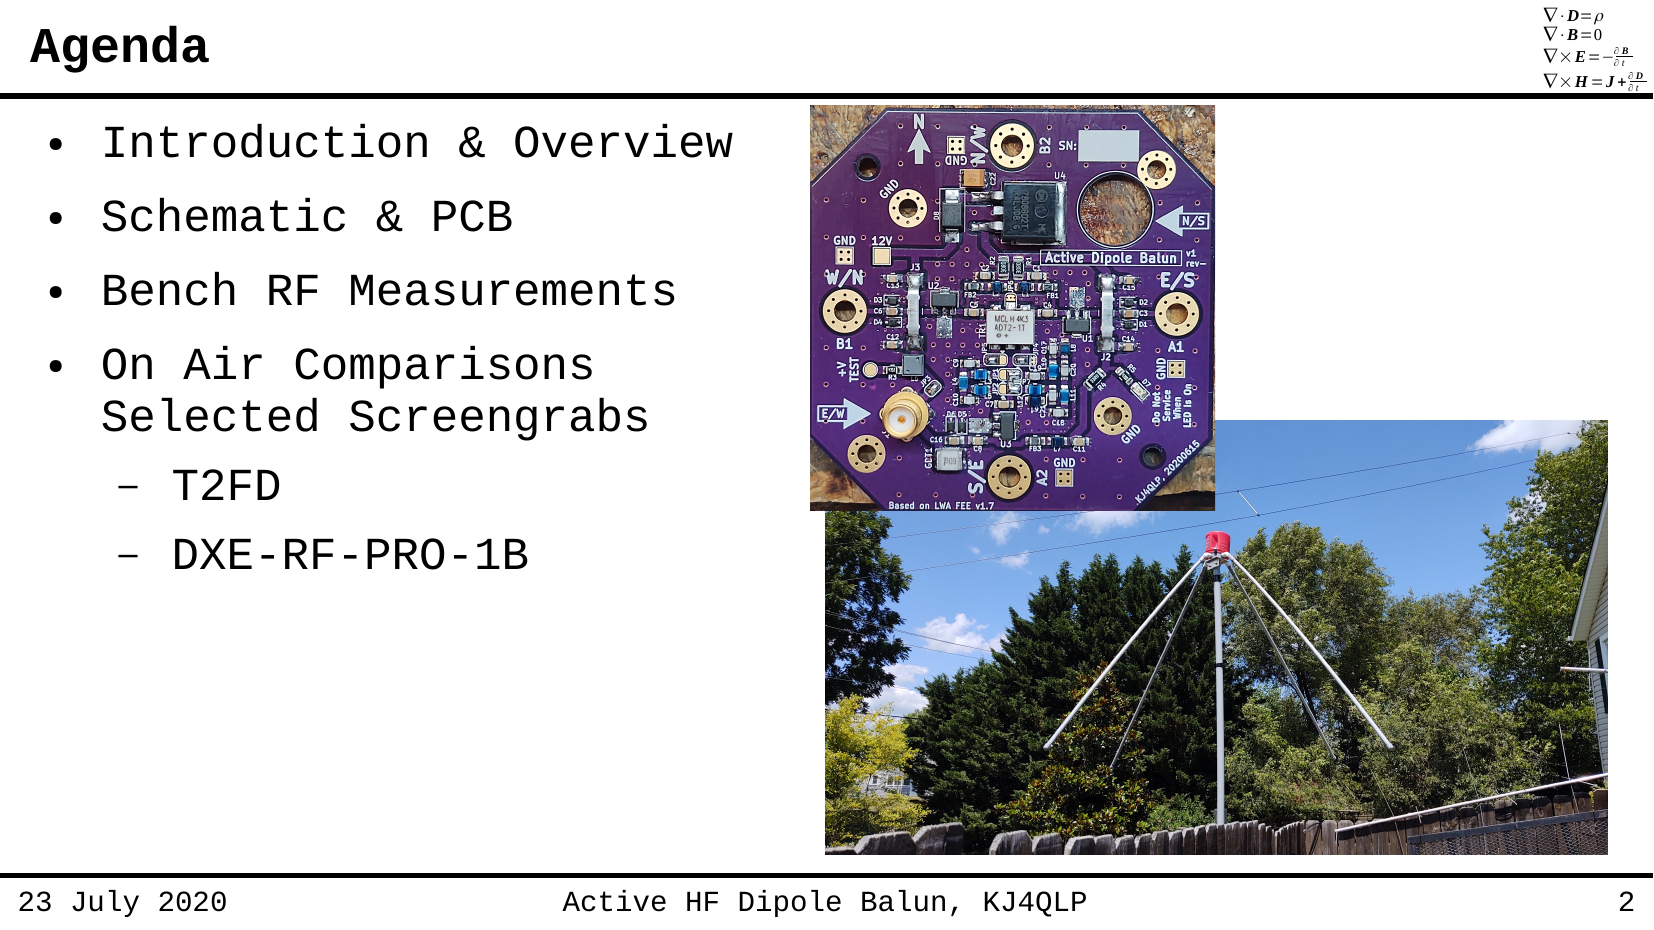

# Agenda
Introduction & Overview
Schematic & PCB
Bench RF Measurements
On Air Comparisons Selected Screengrabs
T2FD
DXE-RF-PRO-1B
23 July 2020
Active HF Dipole Balun, KJ4QLP
2